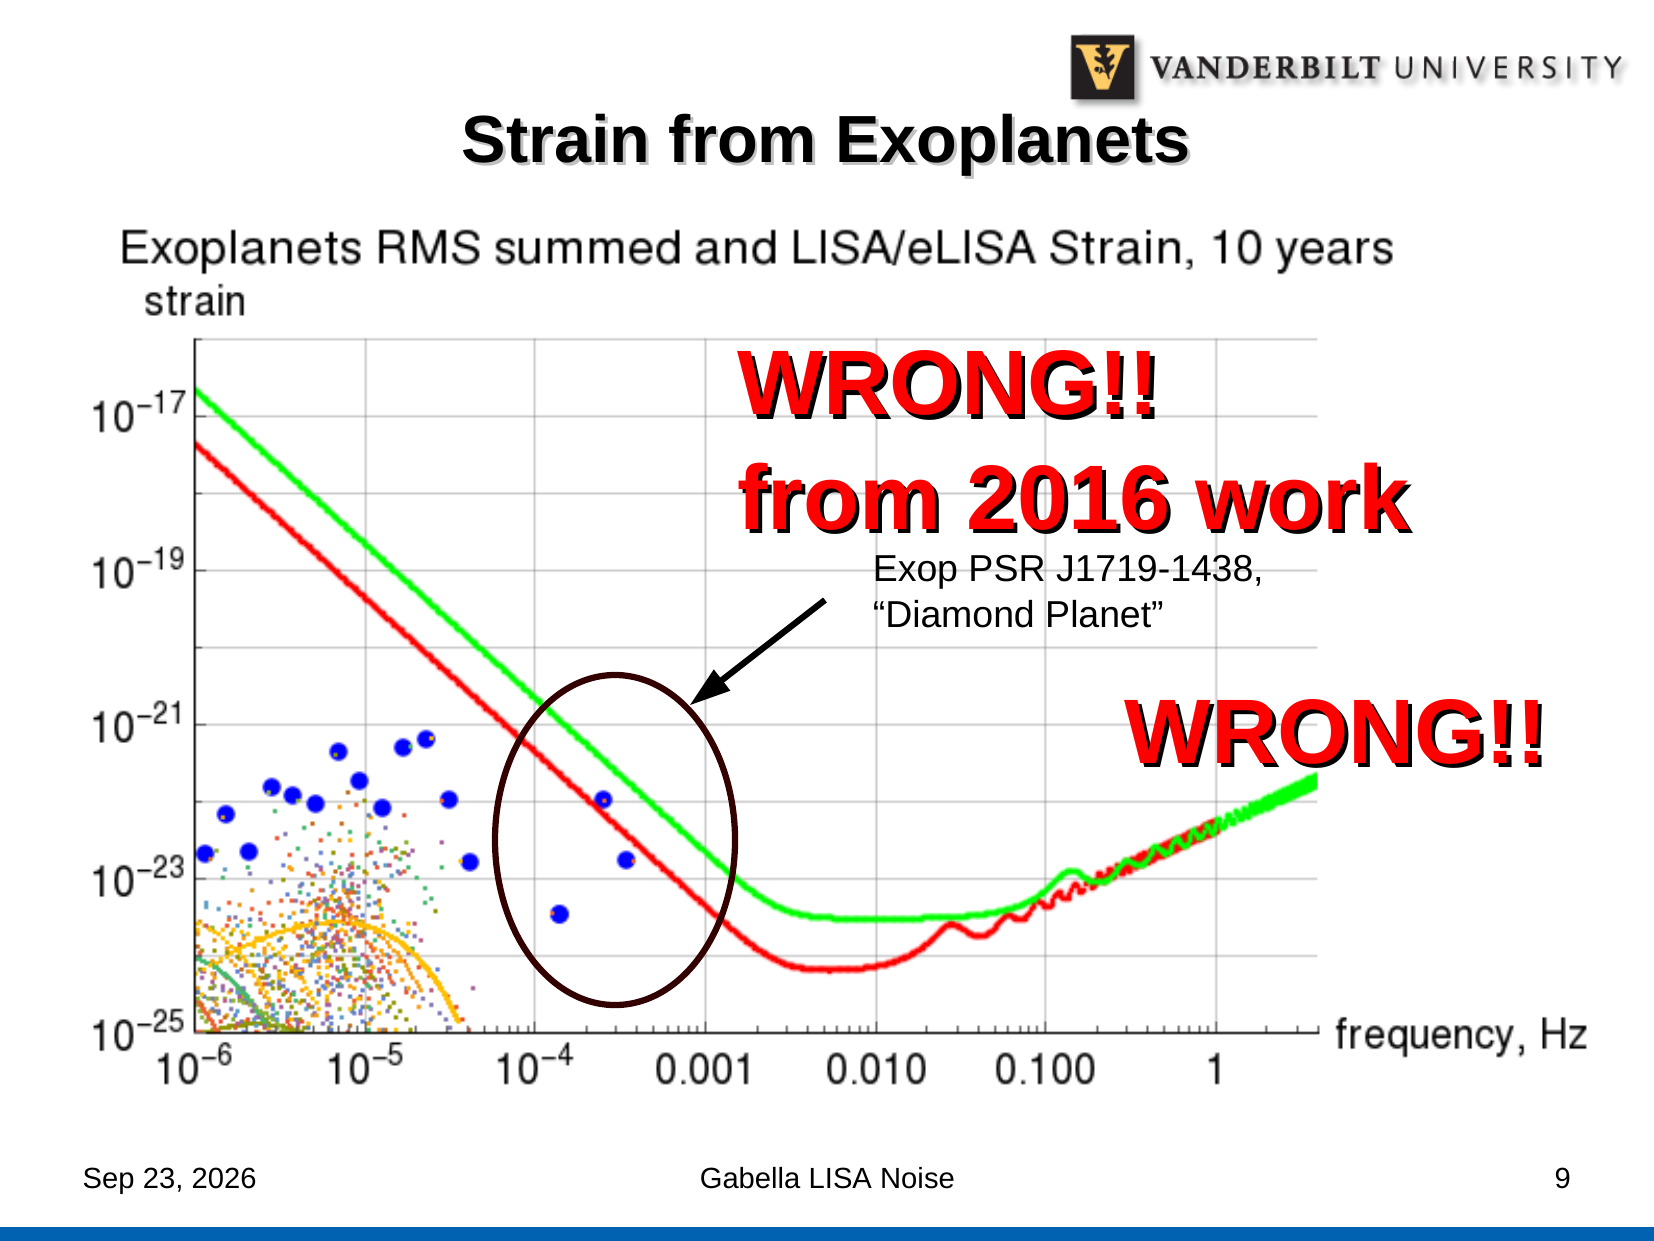

# Strain from Exoplanets
WRONG!!
from 2016 work
Exop PSR J1719-1438,
“Diamond Planet”
WRONG!!
Gabella LISA Noise
9